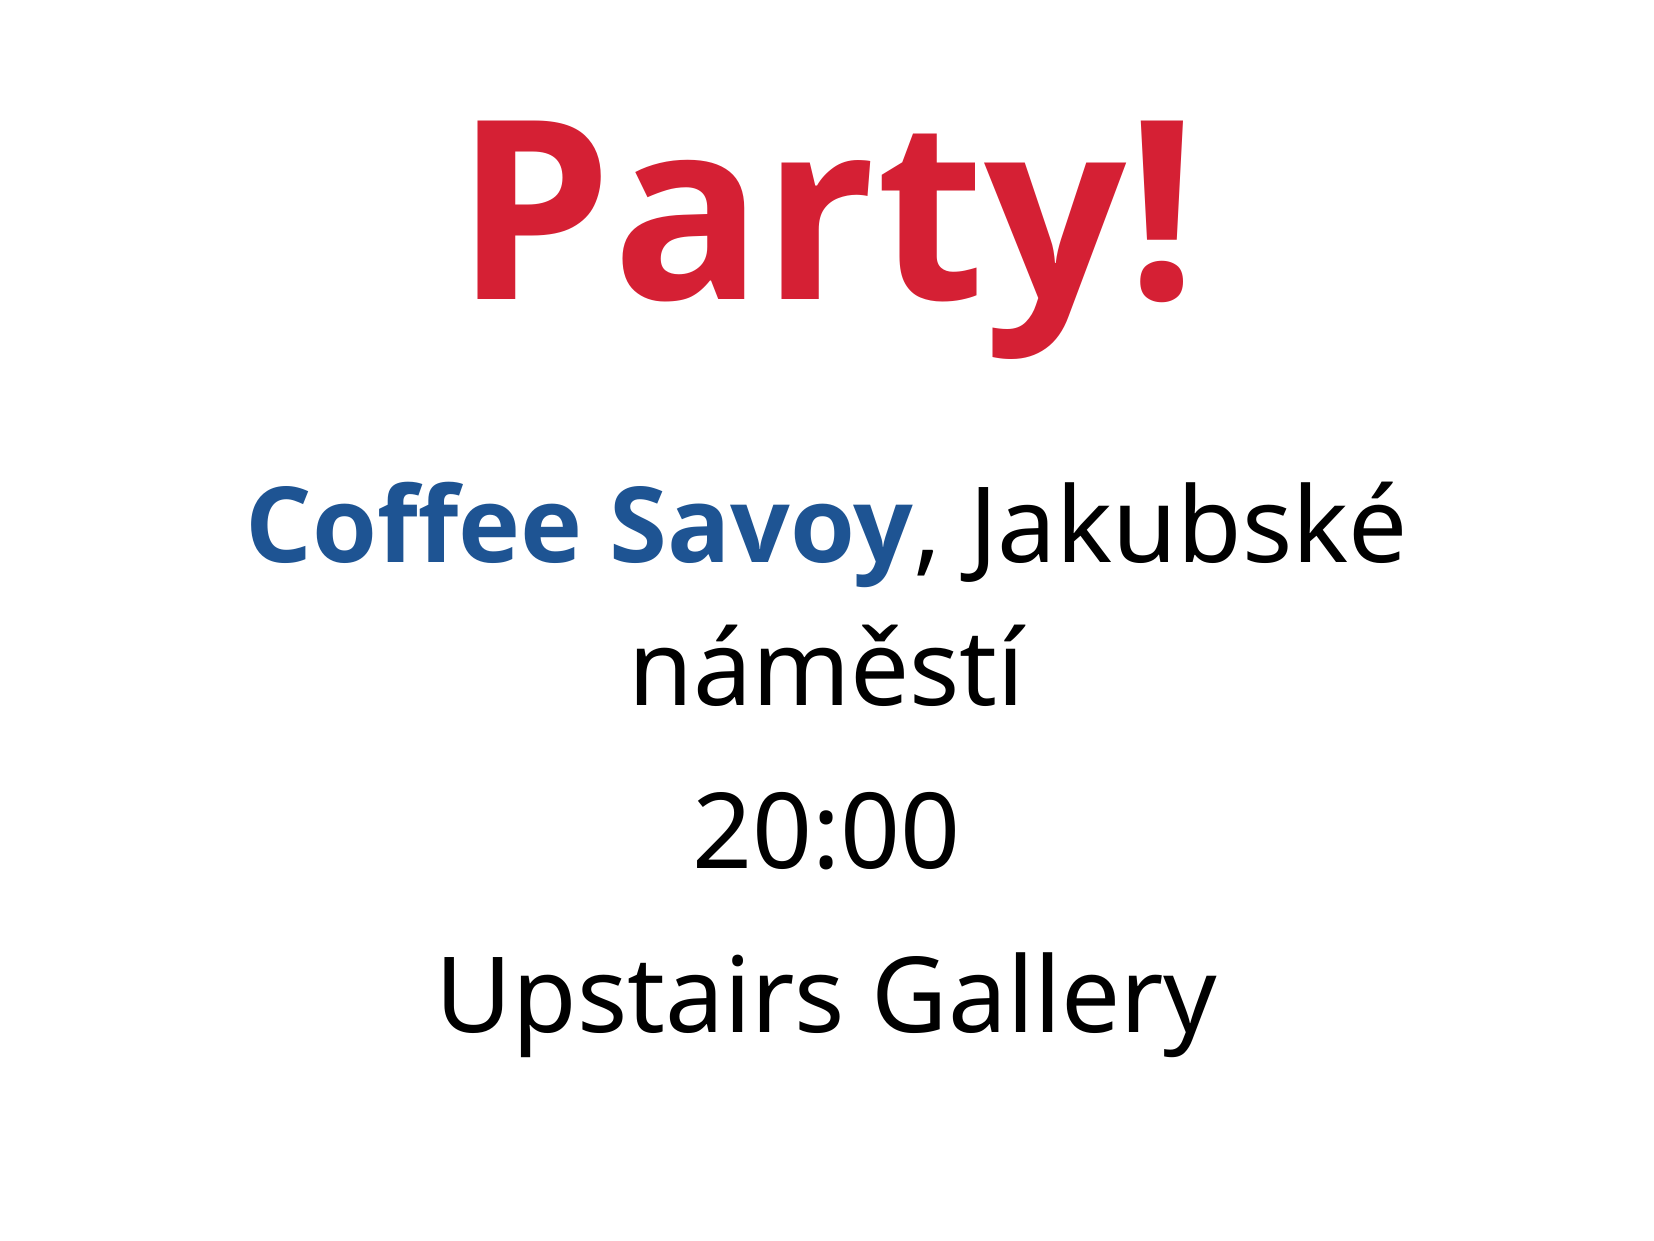

Party!
# Coffee Savoy, Jakubské náměstí
20:00
Upstairs Gallery